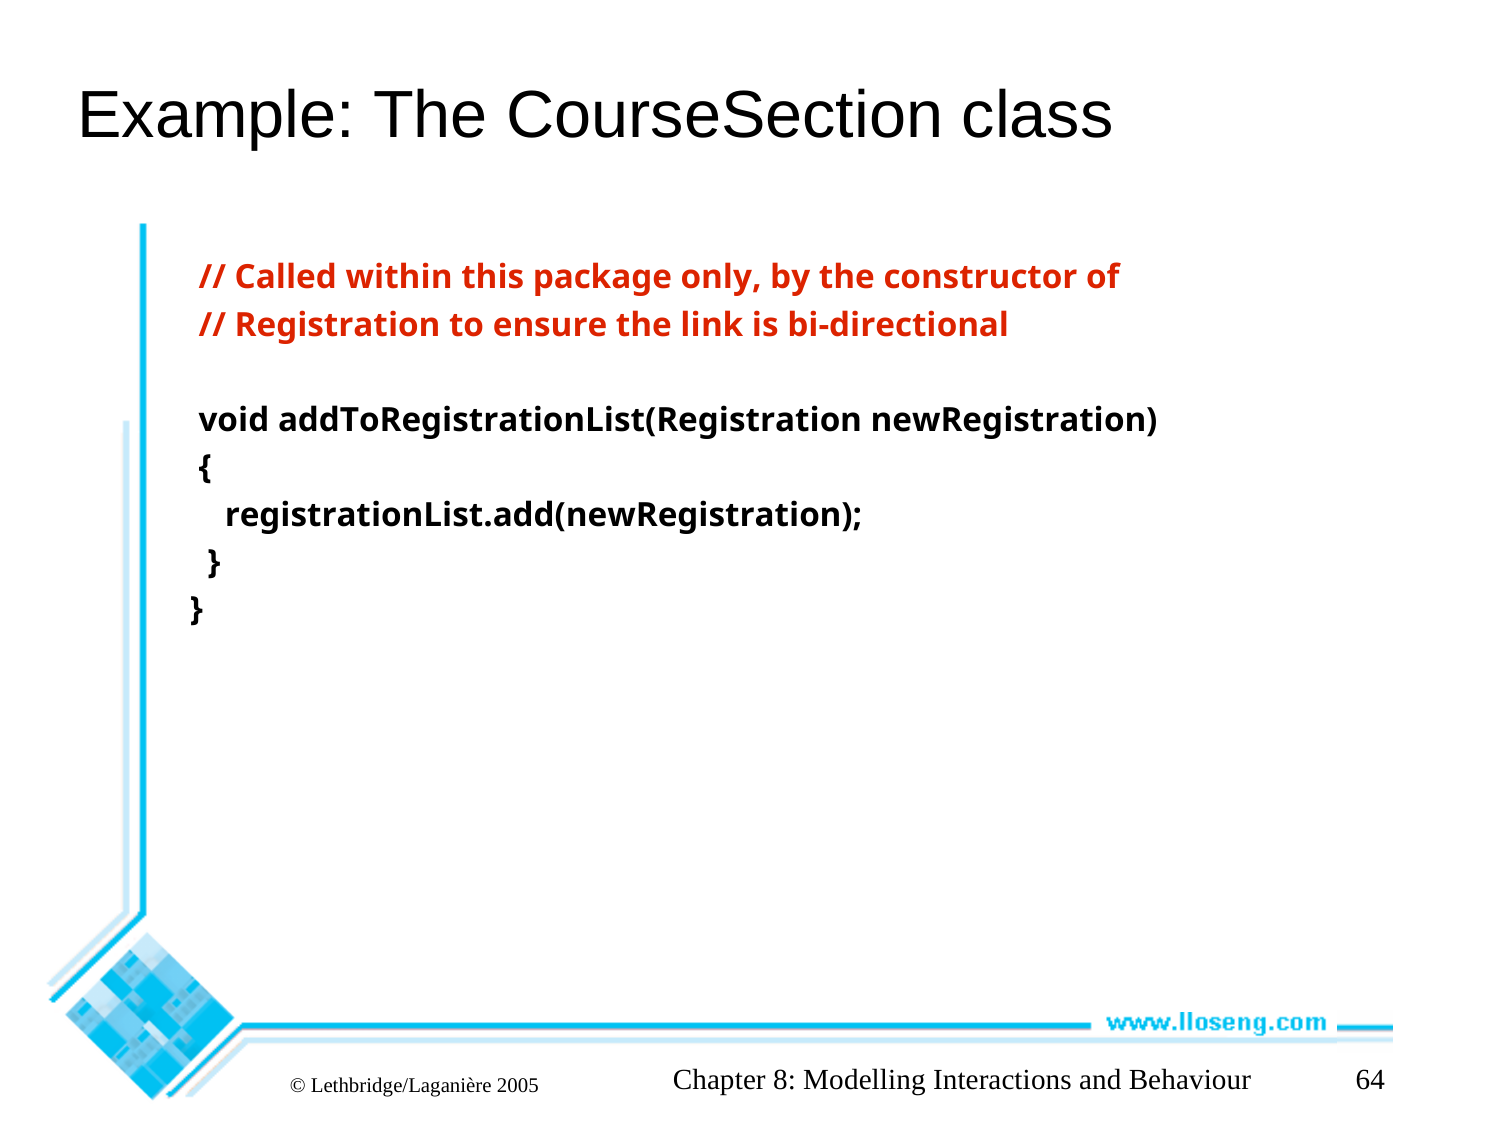

# Example: The CourseSection class
 // Called within this package only, by the constructor of
 // Registration to ensure the link is bi-directional
 void addToRegistrationList(Registration newRegistration)
 {
 registrationList.add(newRegistration);
 }
}
Chapter 8: Modelling Interactions and Behaviour
© Lethbridge/Laganière 2005